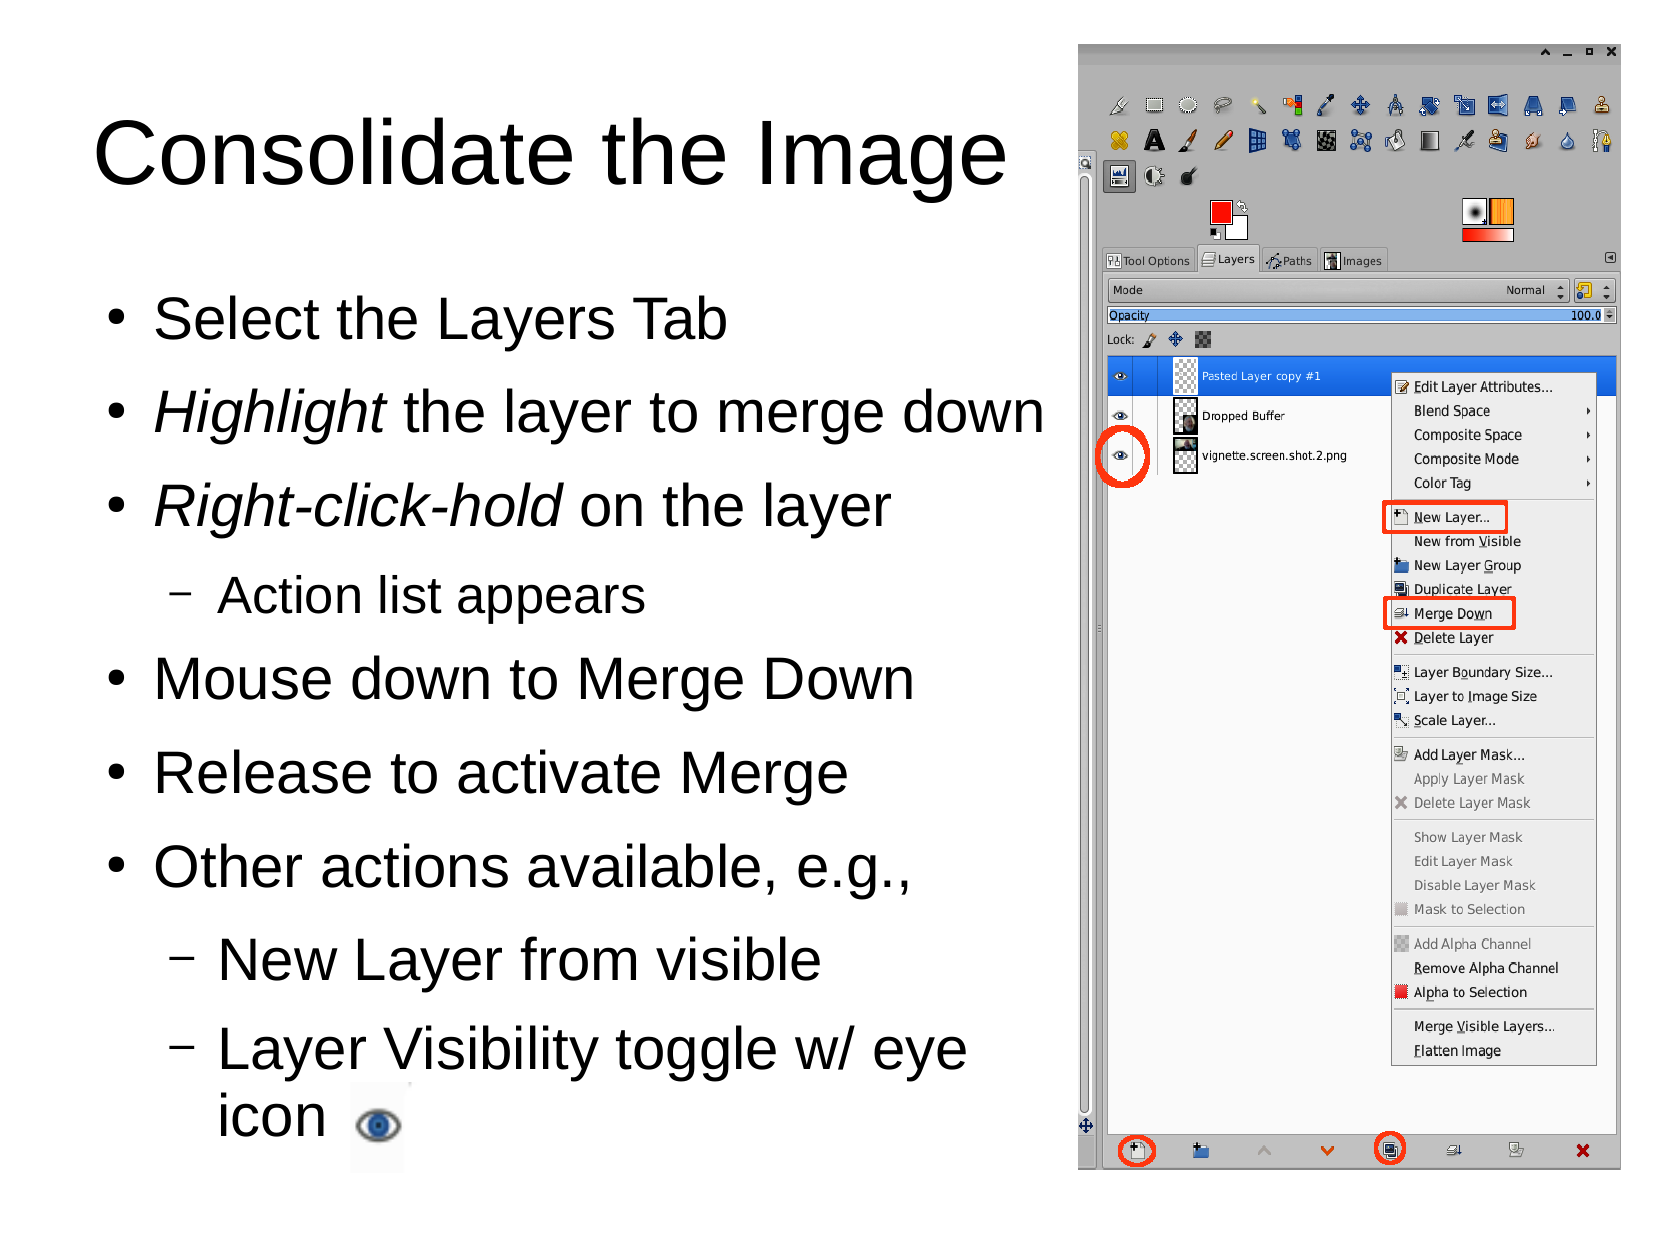

# Consolidate the Image
Select the Layers Tab
Highlight the layer to merge down
Right-click-hold on the layer
Action list appears
Mouse down to Merge Down
Release to activate Merge
Other actions available, e.g.,
New Layer from visible
Layer Visibility toggle w/ eye icon
45